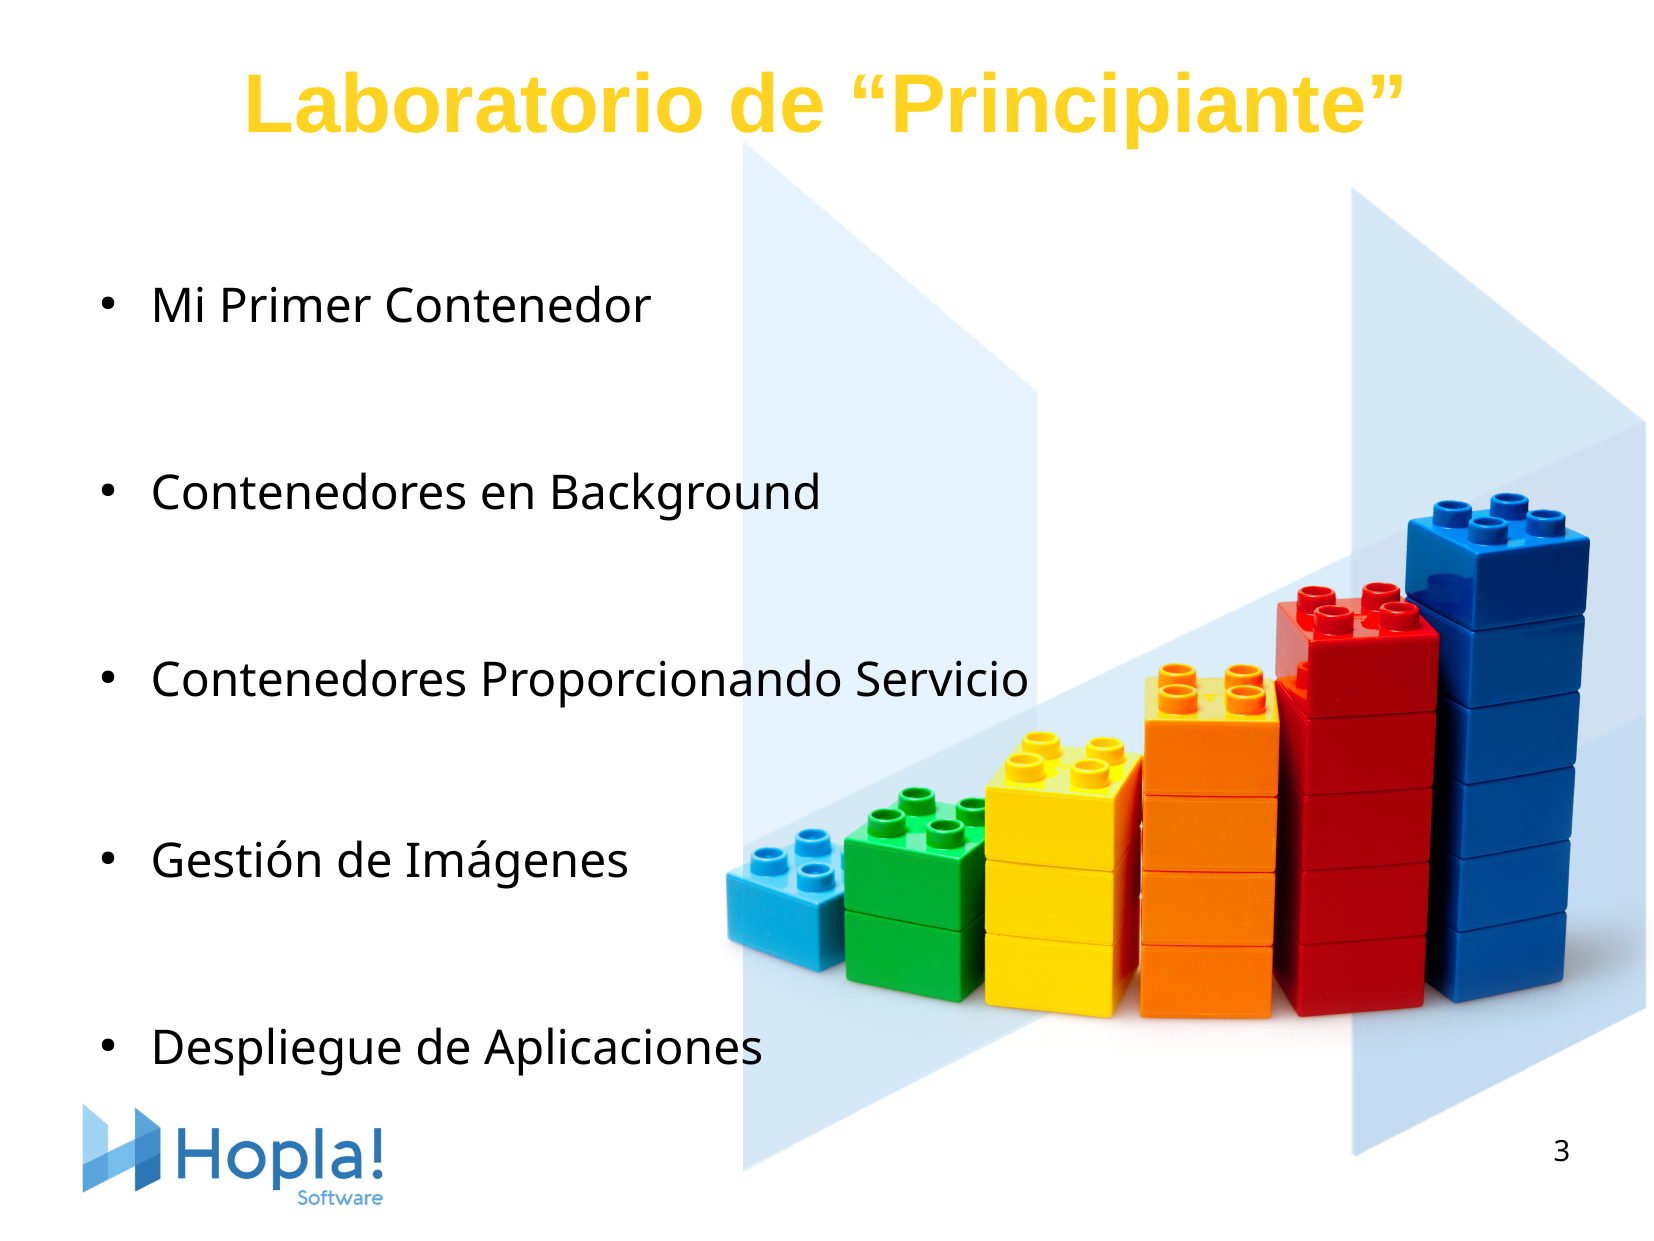

# Laboratorio de “Principiante”
Mi Primer Contenedor
Contenedores en Background
Contenedores Proporcionando Servicio
Gestión de Imágenes
Despliegue de Aplicaciones
3